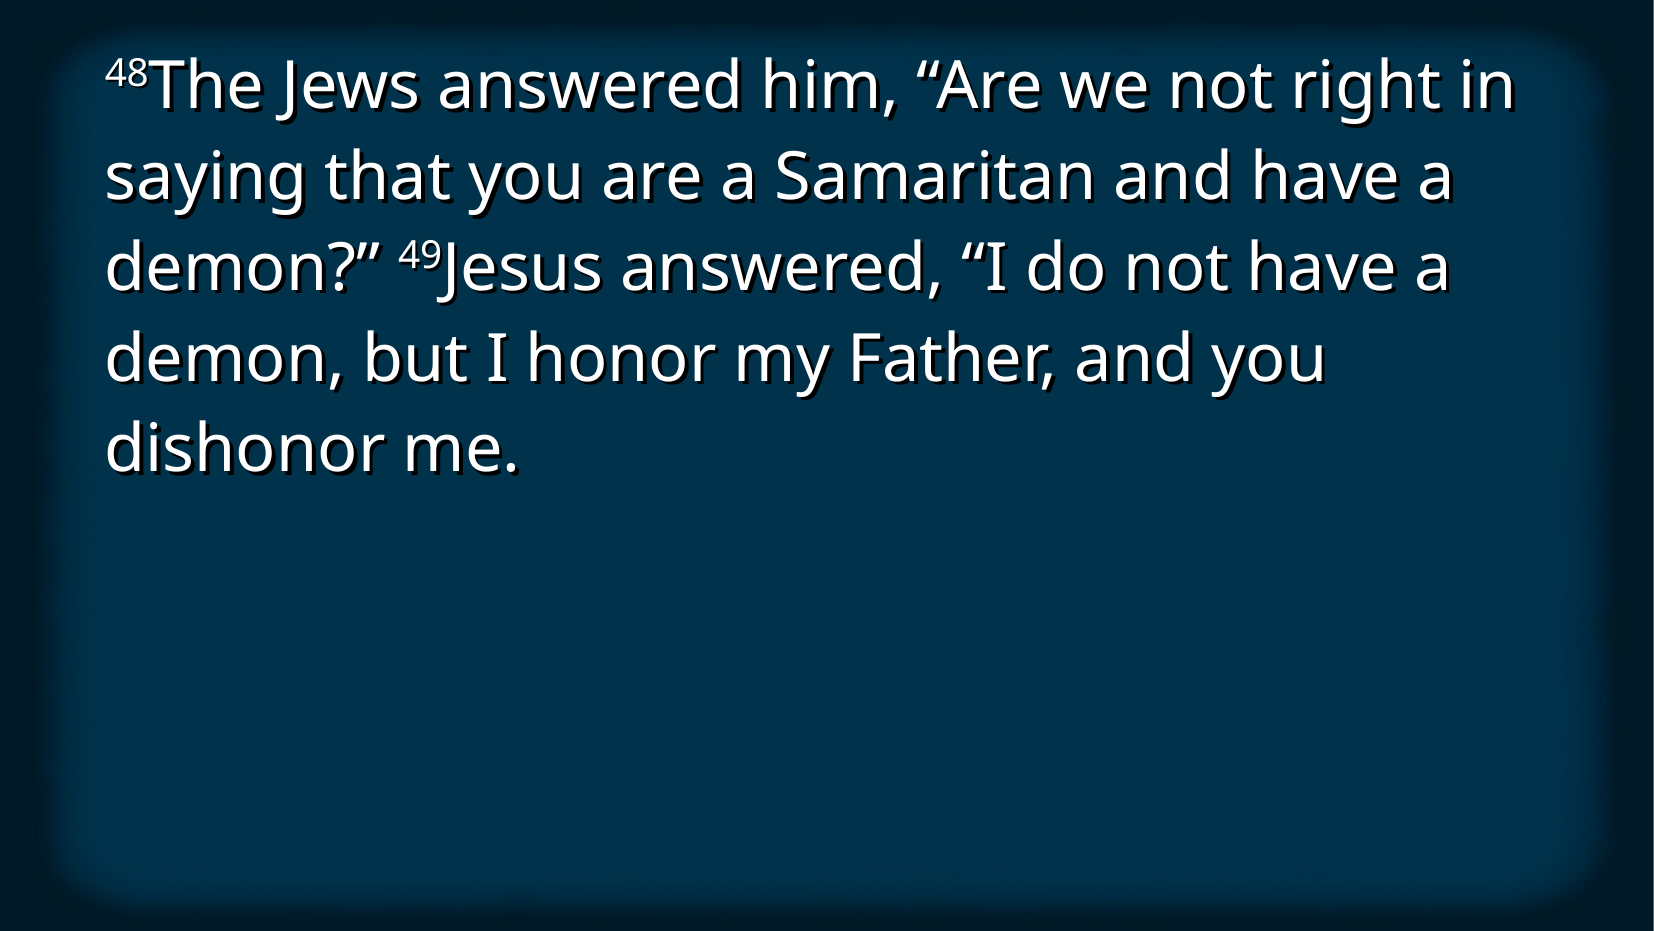

48The Jews answered him, “Are we not right in saying that you are a Samaritan and have a demon?” 49Jesus answered, “I do not have a demon, but I honor my Father, and you dishonor me.